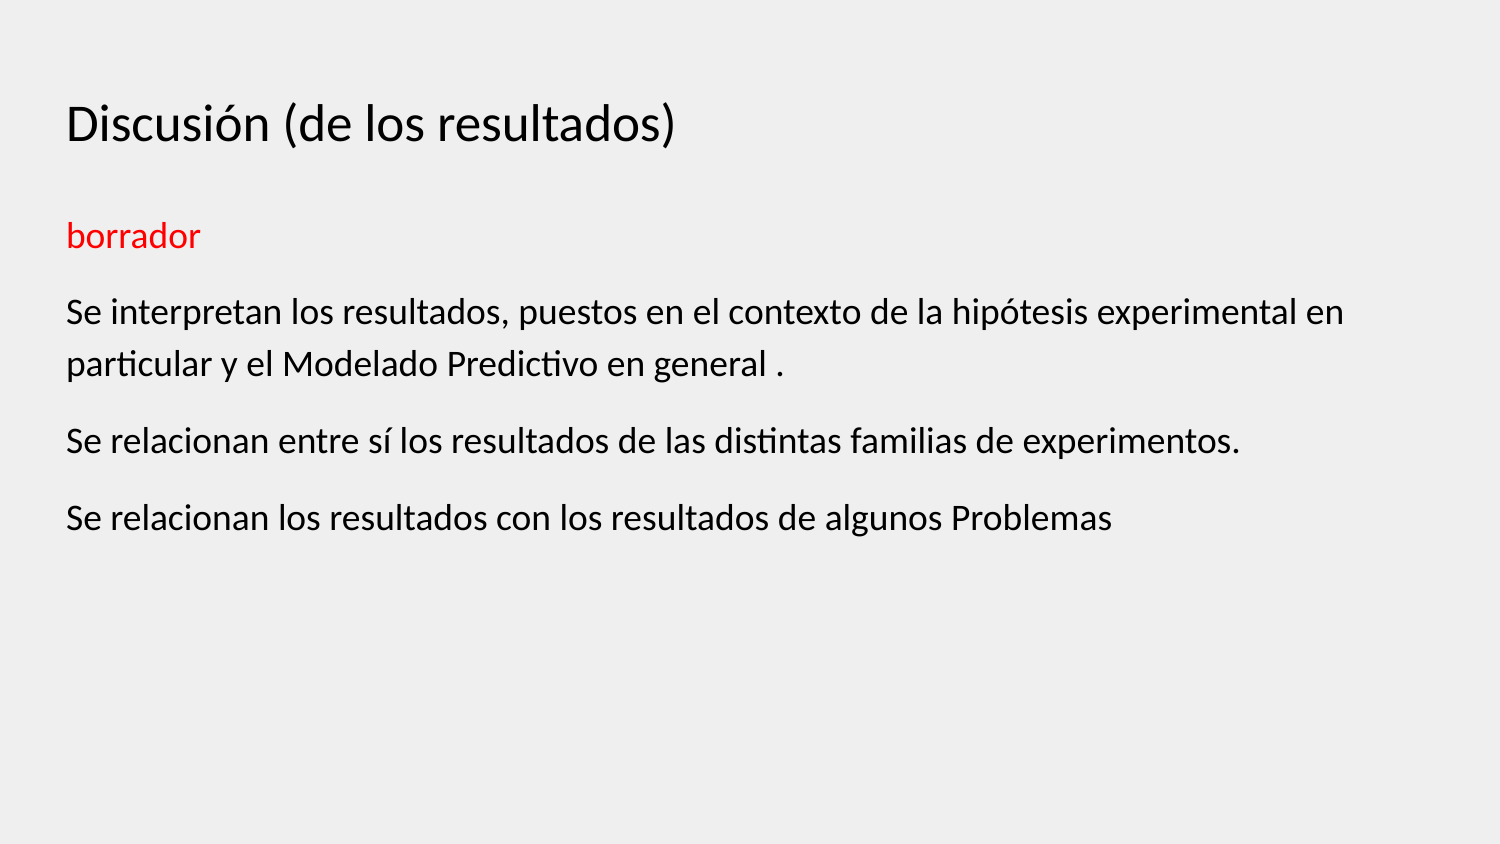

# Discusión (de los resultados)
borrador
Se interpretan los resultados, puestos en el contexto de la hipótesis experimental en particular y el Modelado Predictivo en general .
Se relacionan entre sí los resultados de las distintas familias de experimentos.
Se relacionan los resultados con los resultados de algunos Problemas